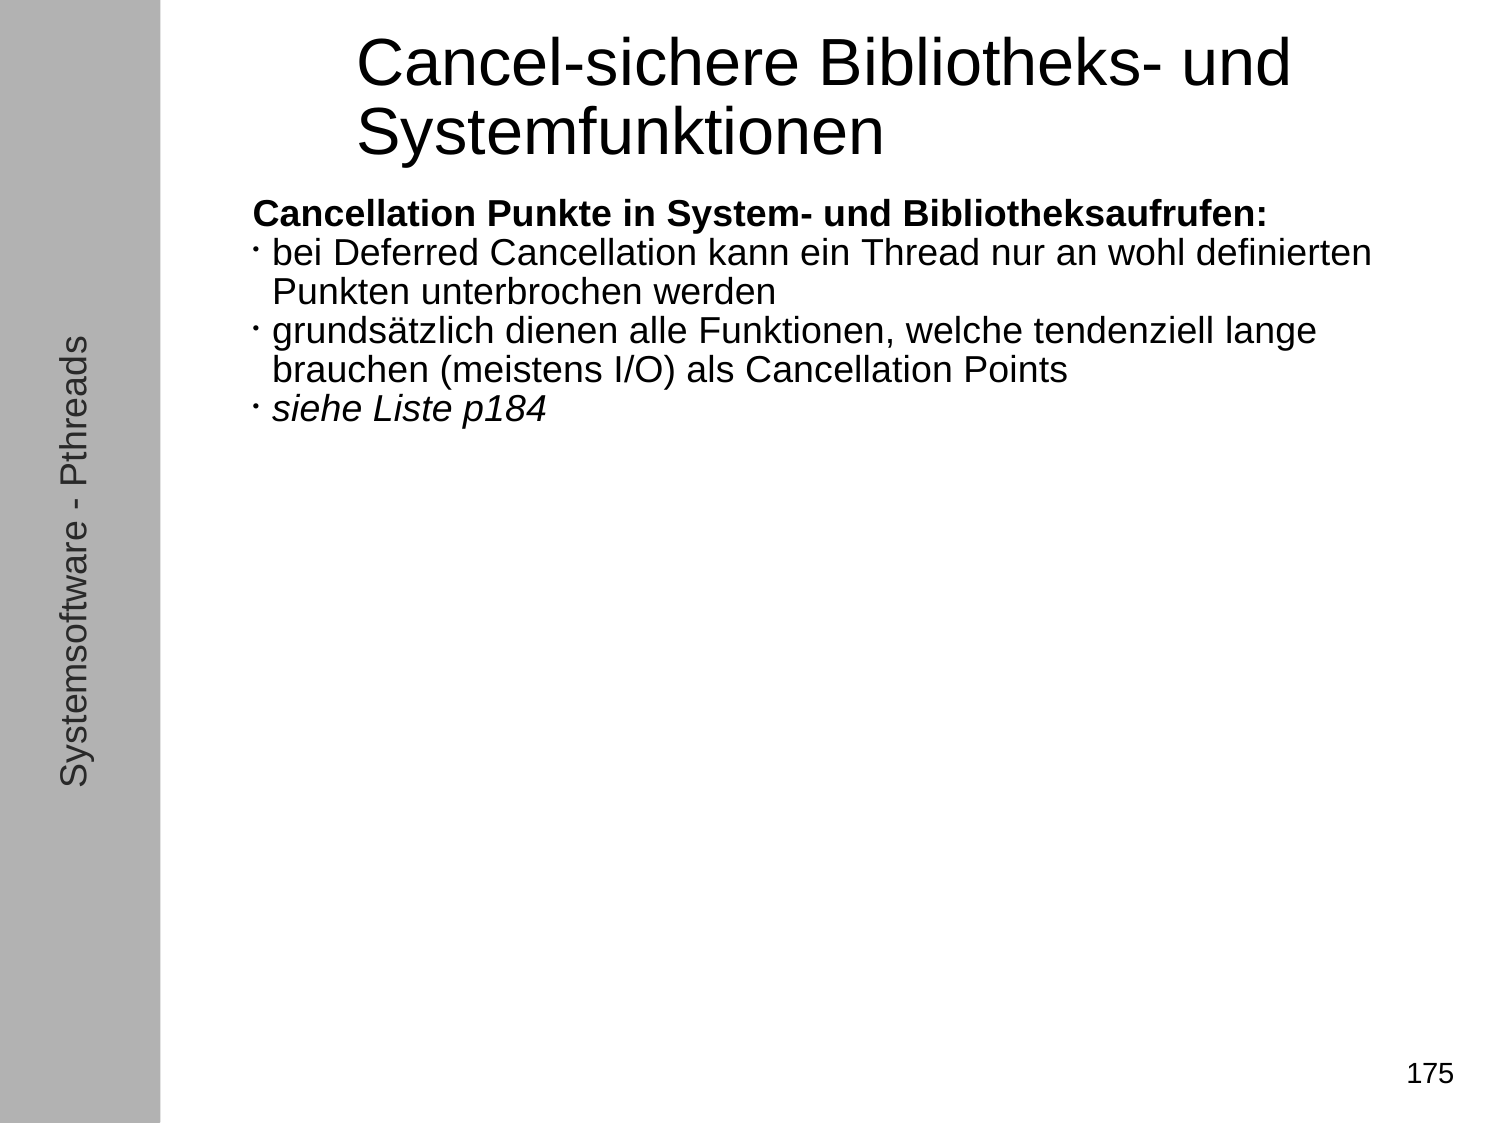

Cancel-sichere Bibliotheks- und
Systemfunktionen
Cancellation Punkte in System- und Bibliotheksaufrufen:
bei Deferred Cancellation kann ein Thread nur an wohl definierten Punkten unterbrochen werden
grundsätzlich dienen alle Funktionen, welche tendenziell lange brauchen (meistens I/O) als Cancellation Points
siehe Liste p184
Systemsoftware - Pthreads